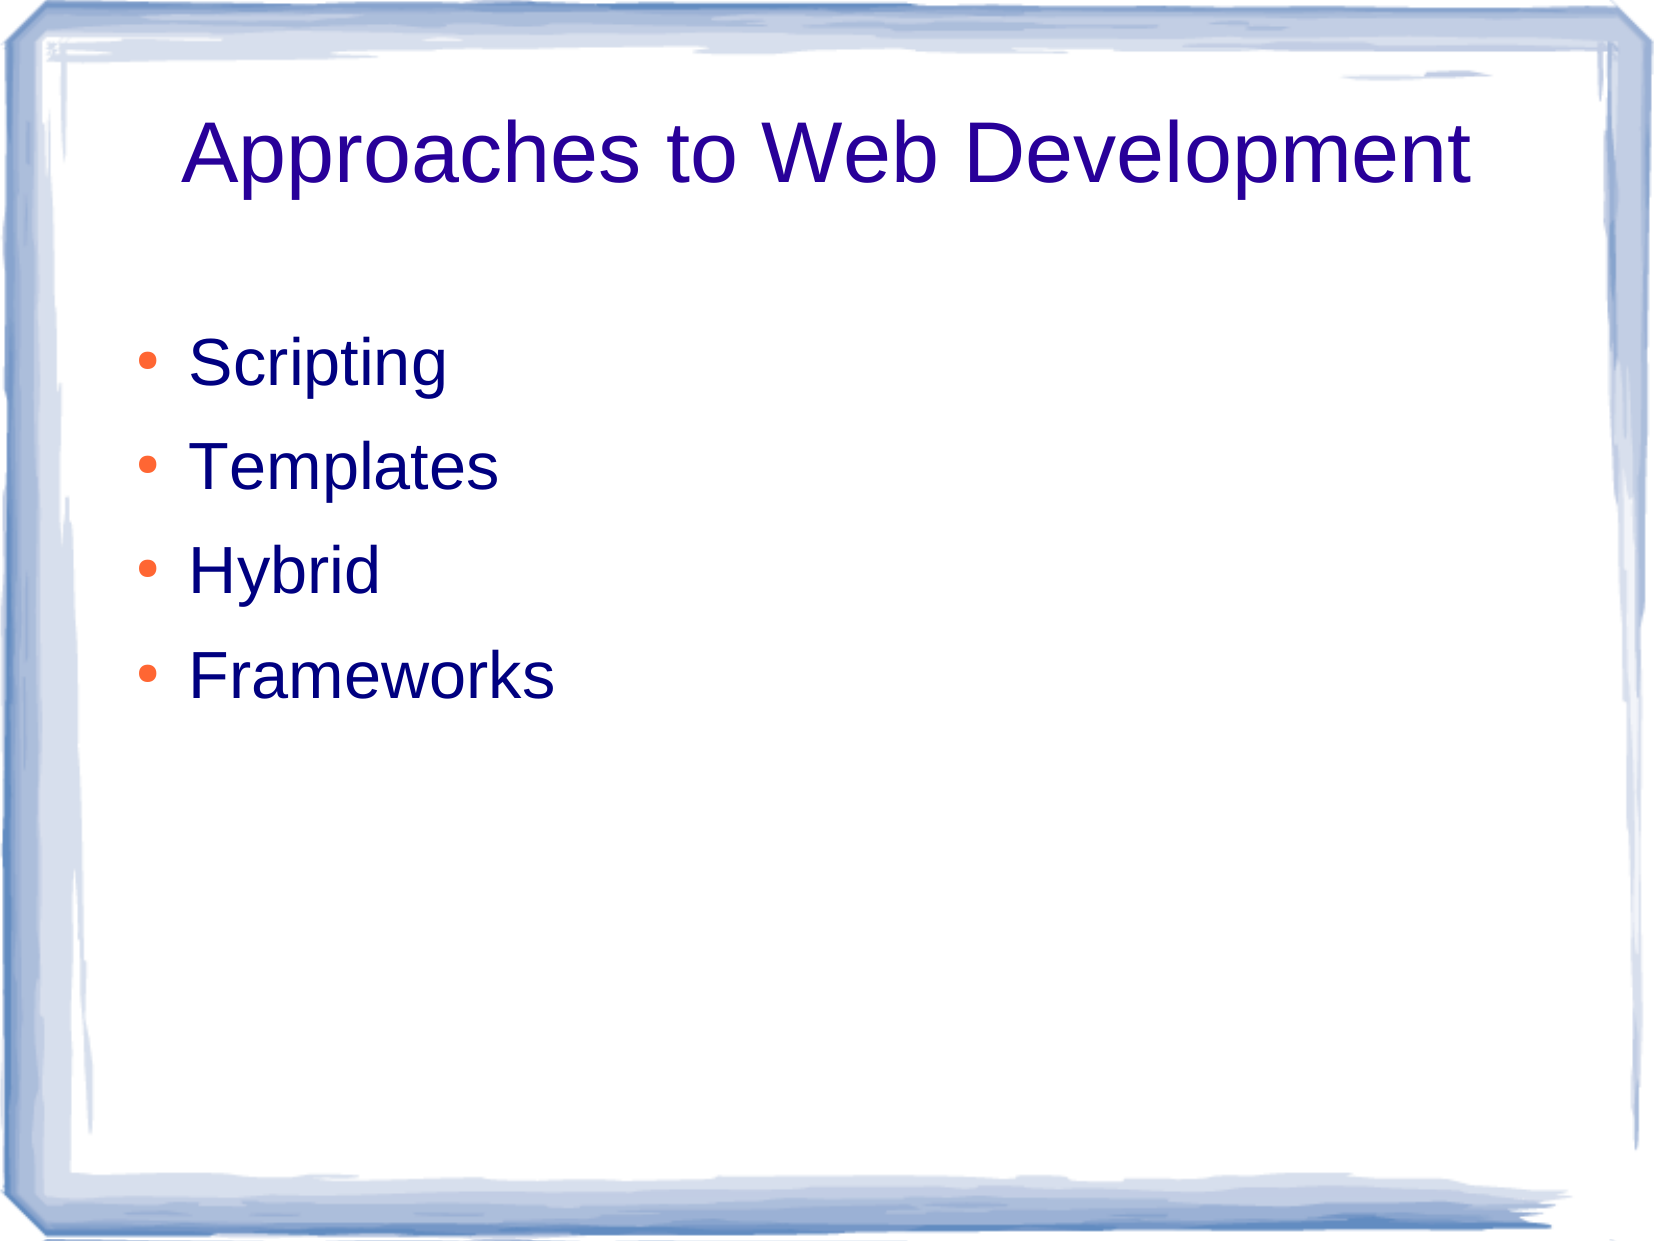

# Approaches to Web Development
Scripting
Templates
Hybrid
Frameworks